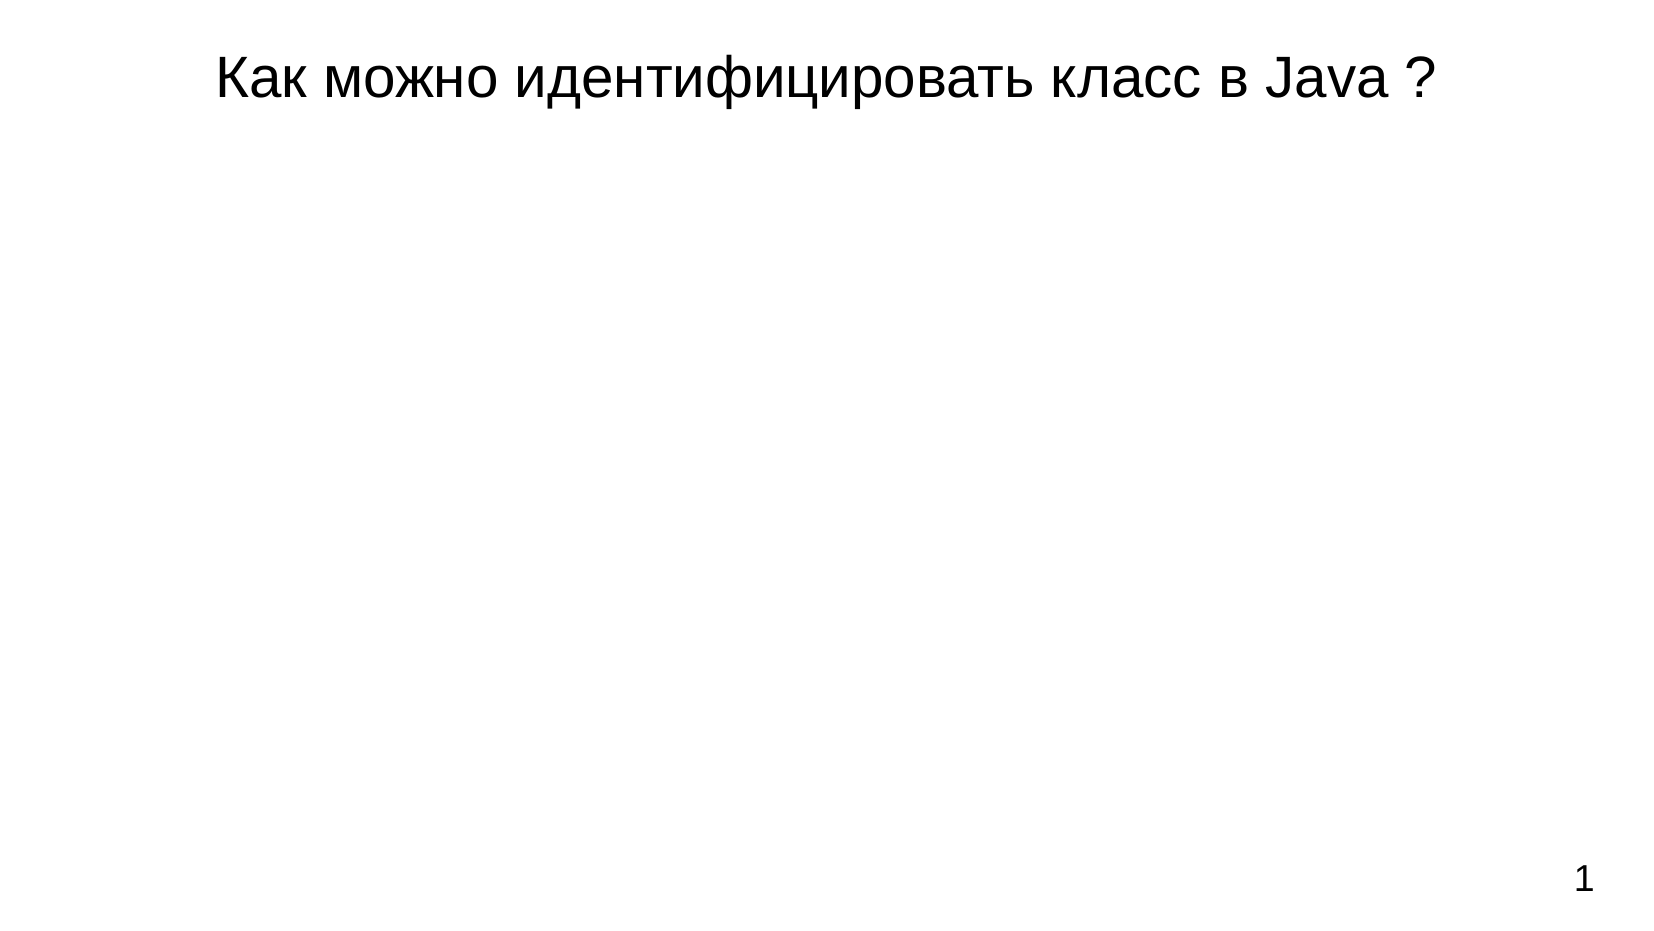

Как можно идентифицировать класс в Java ?
1